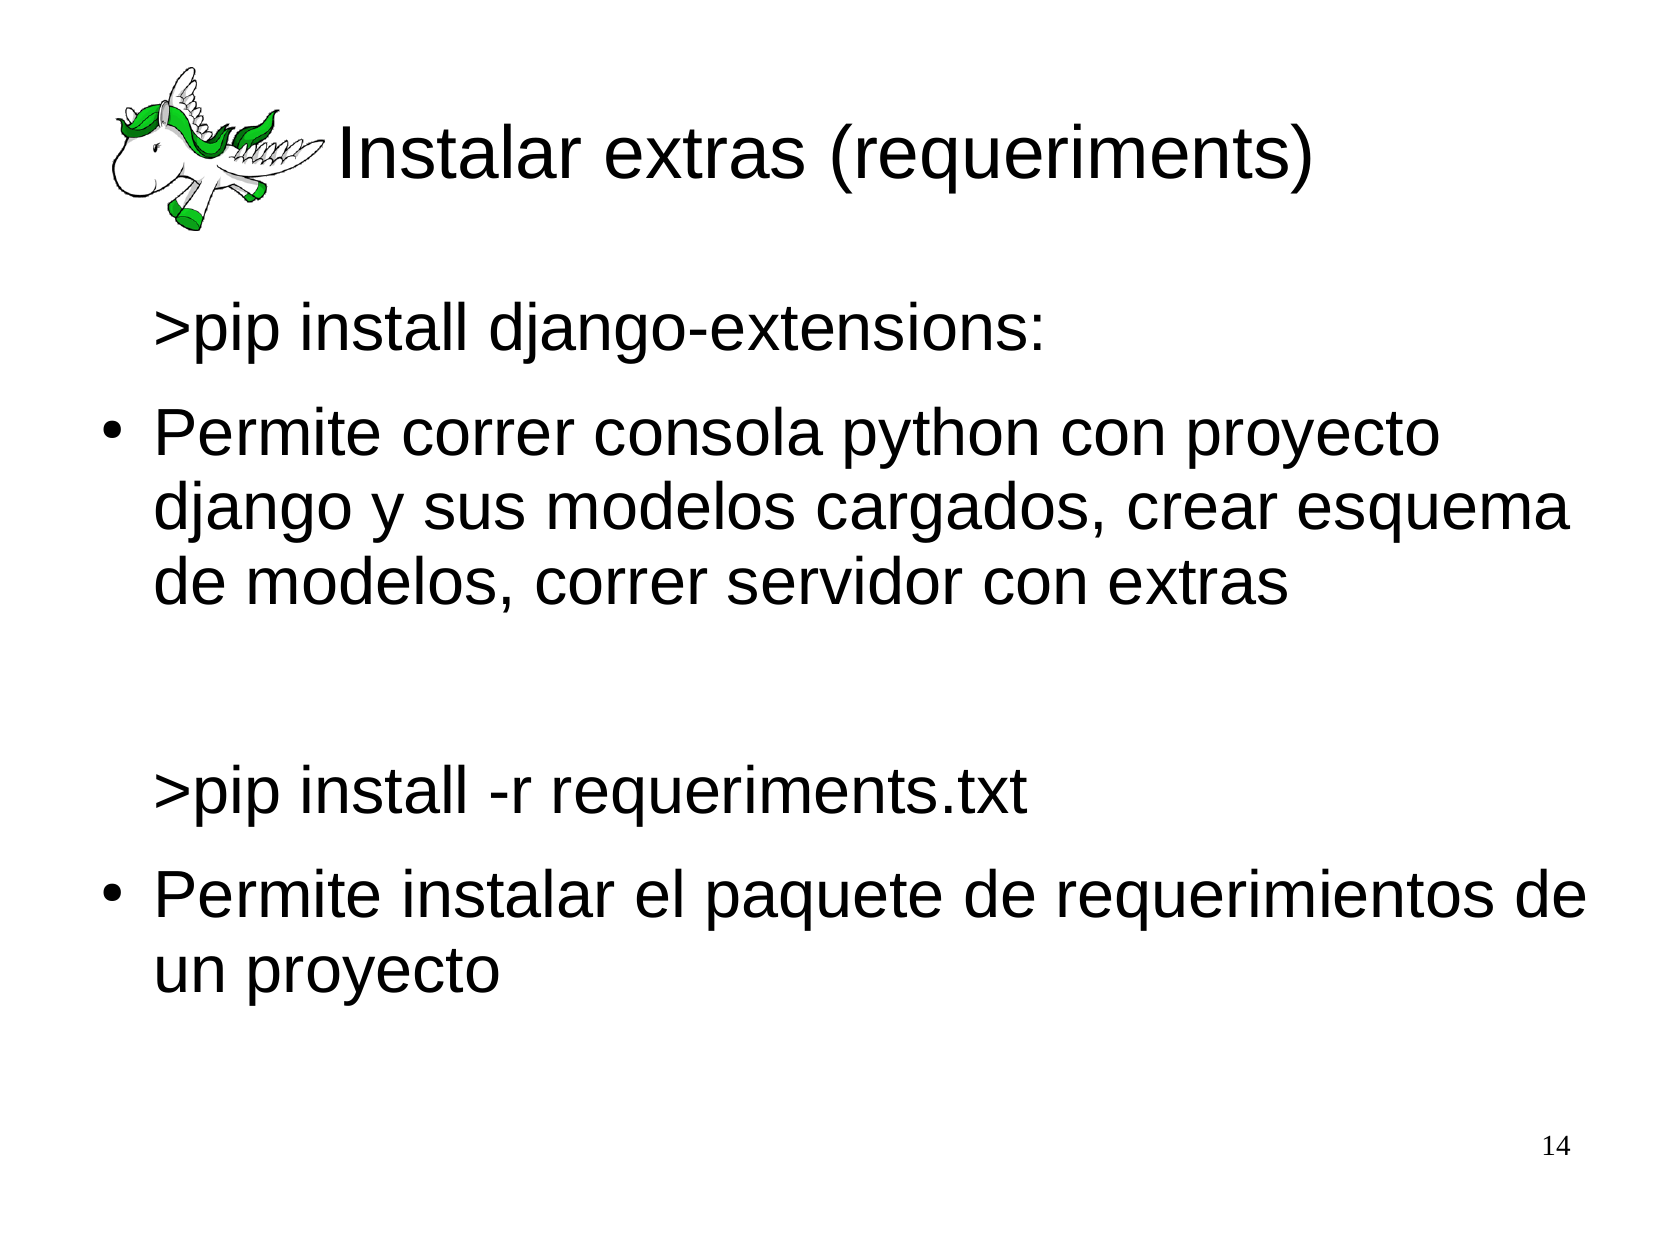

# Instalar extras (requeriments)
>pip install django-extensions:
Permite correr consola python con proyecto django y sus modelos cargados, crear esquema de modelos, correr servidor con extras
>pip install -r requeriments.txt
Permite instalar el paquete de requerimientos de un proyecto
14